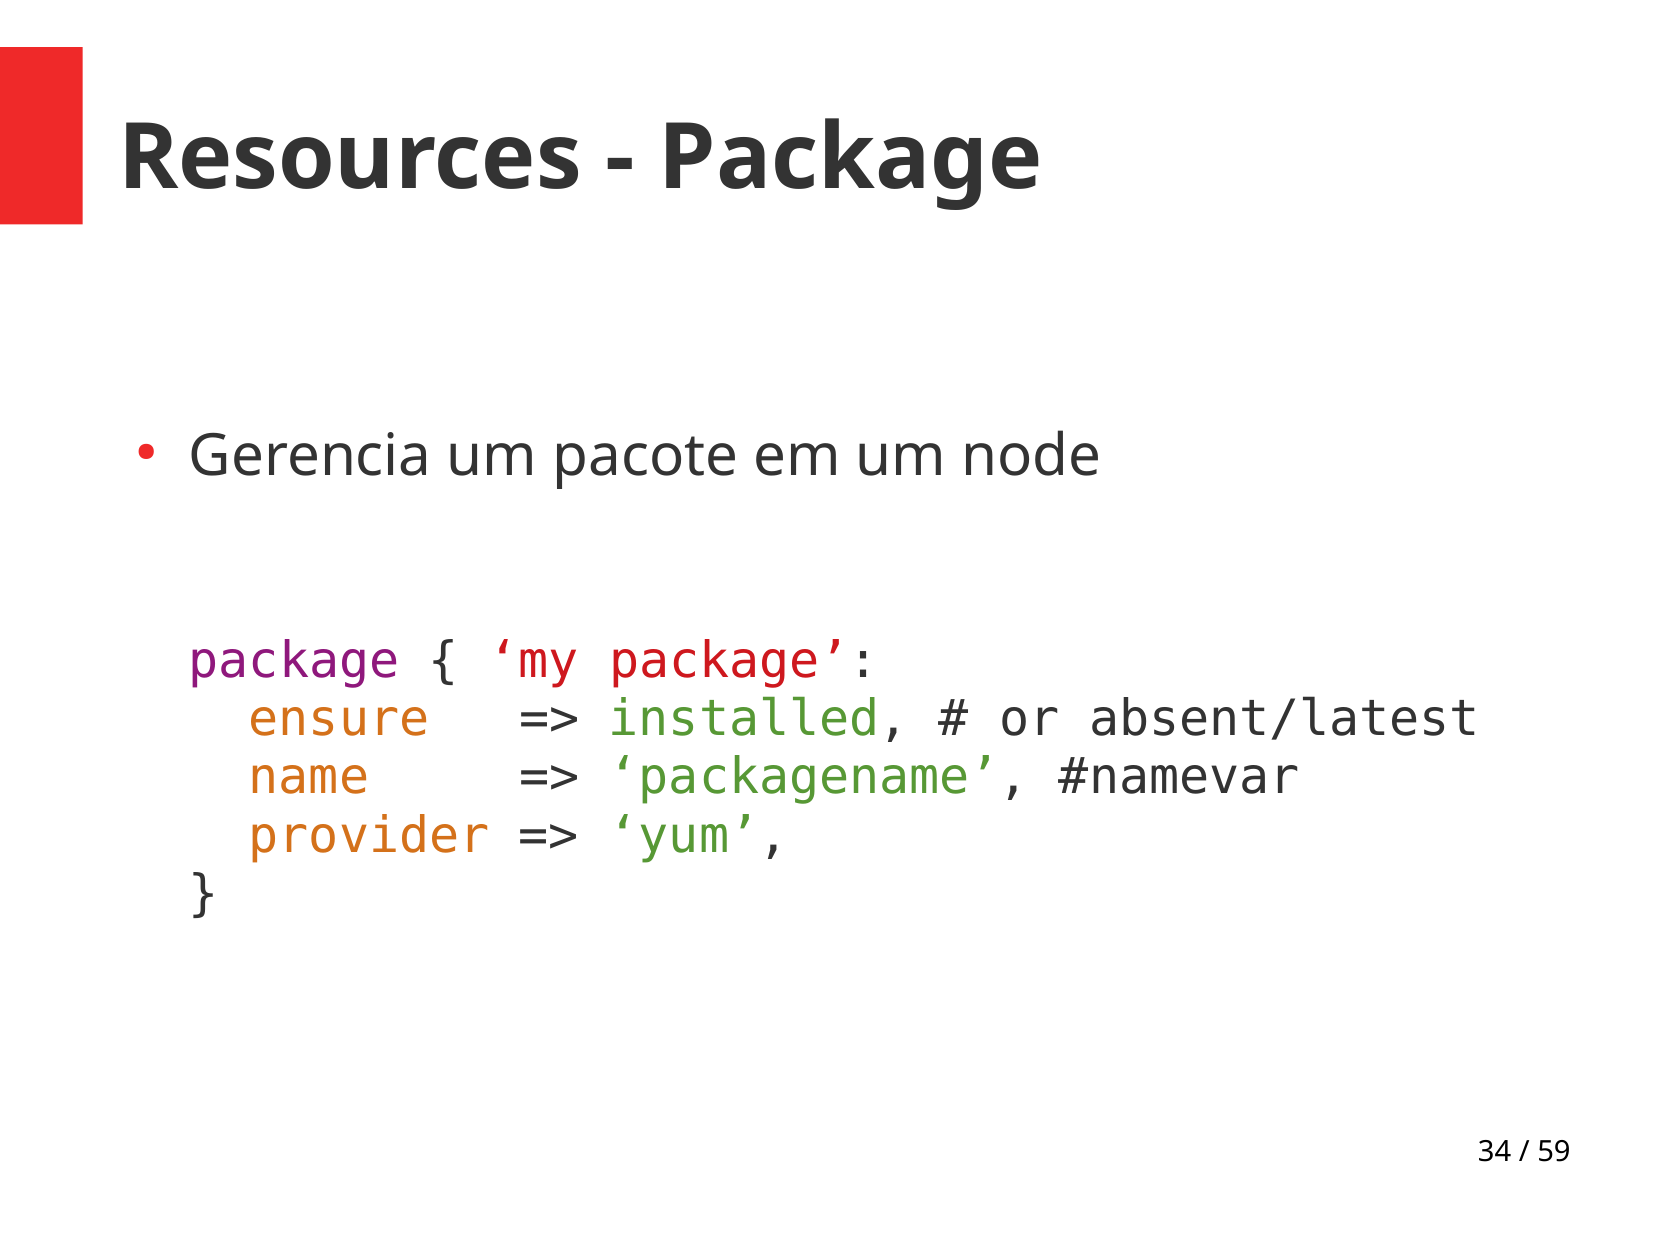

# Resources - Package
Gerencia um pacote em um node
package { ‘my package’:
 ensure => installed, # or absent/latest
 name => ‘packagename’, #namevar
 provider => ‘yum’,
}
34